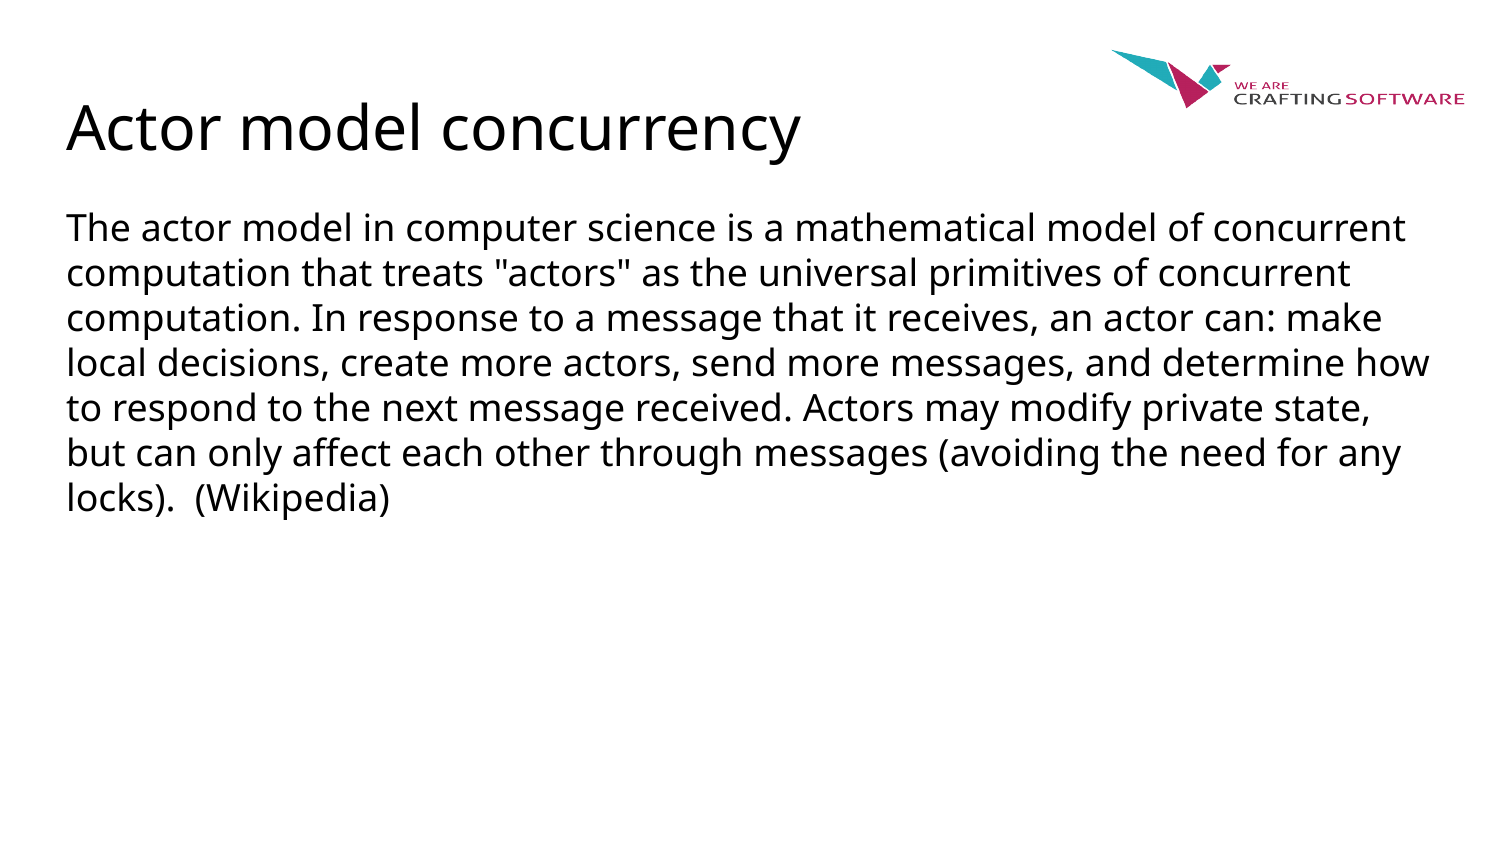

# Actor model concurrency
The actor model in computer science is a mathematical model of concurrent computation that treats "actors" as the universal primitives of concurrent computation. In response to a message that it receives, an actor can: make local decisions, create more actors, send more messages, and determine how to respond to the next message received. Actors may modify private state, but can only affect each other through messages (avoiding the need for any locks). (Wikipedia)